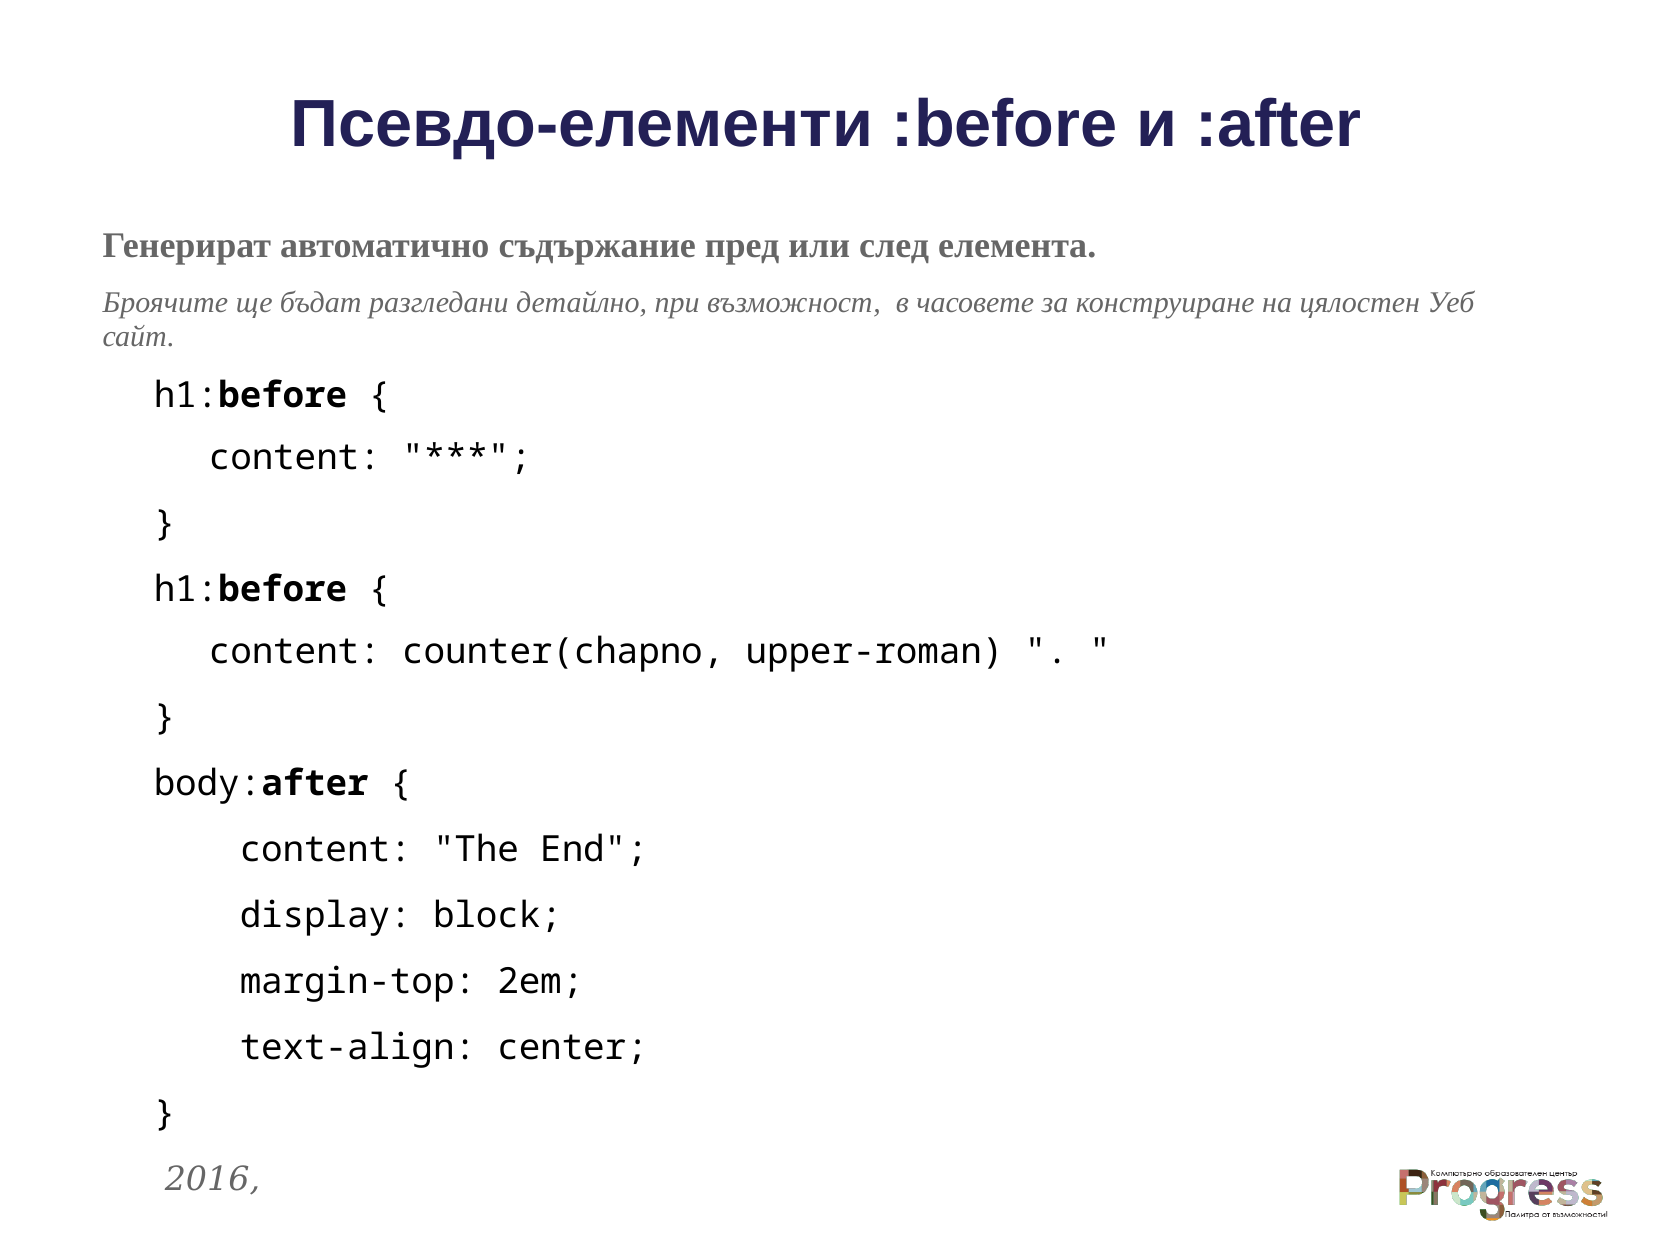

# Псевдо-елементи :before и :after
Генерират автоматично съдържание пред или след елемента.
Броячите ще бъдат разгледани детайлно, при възможност, в часовете за конструиране на цялостен Уеб сайт.
h1:before {
content: "***";
}
h1:before {
content: counter(chapno, upper-roman) ". "
}
body:after {
 content: "The End";
 display: block;
 margin-top: 2em;
 text-align: center;
}
2016,